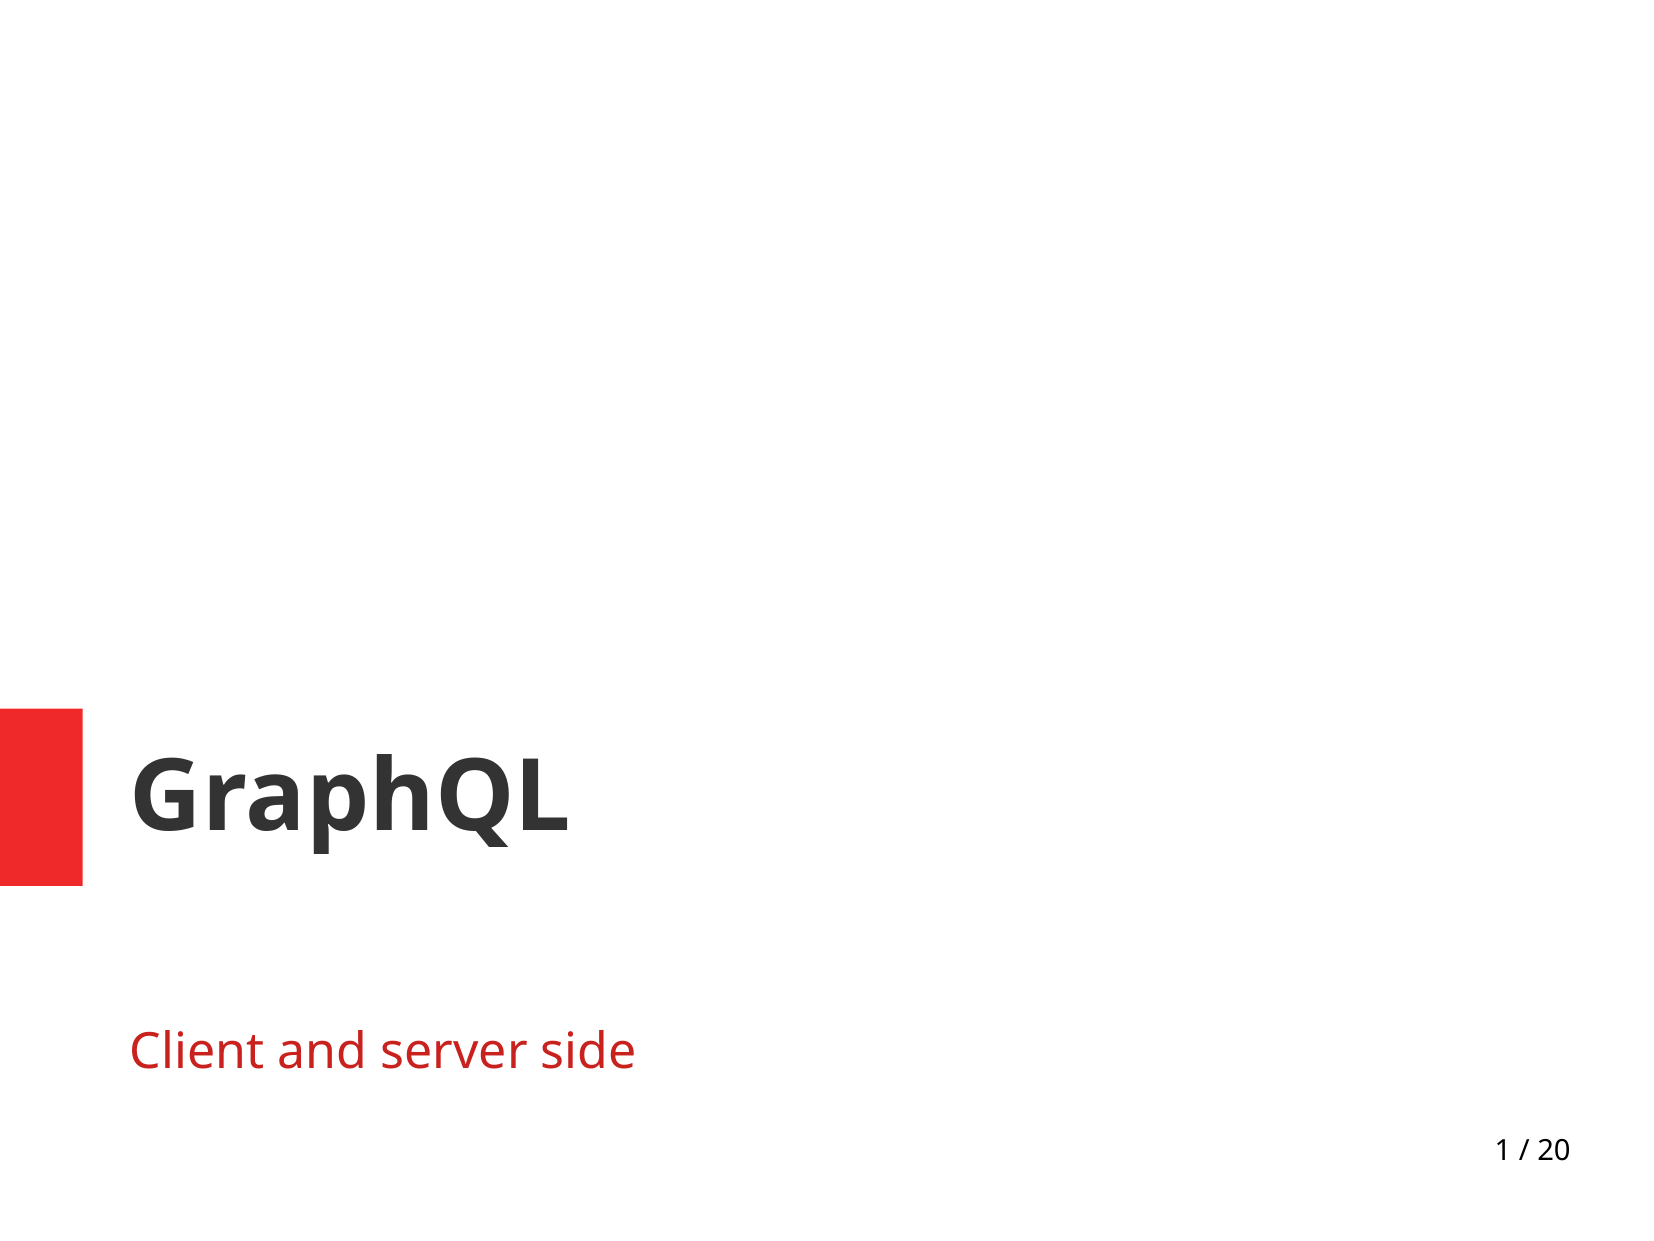

# GraphQL
Client and server side
1